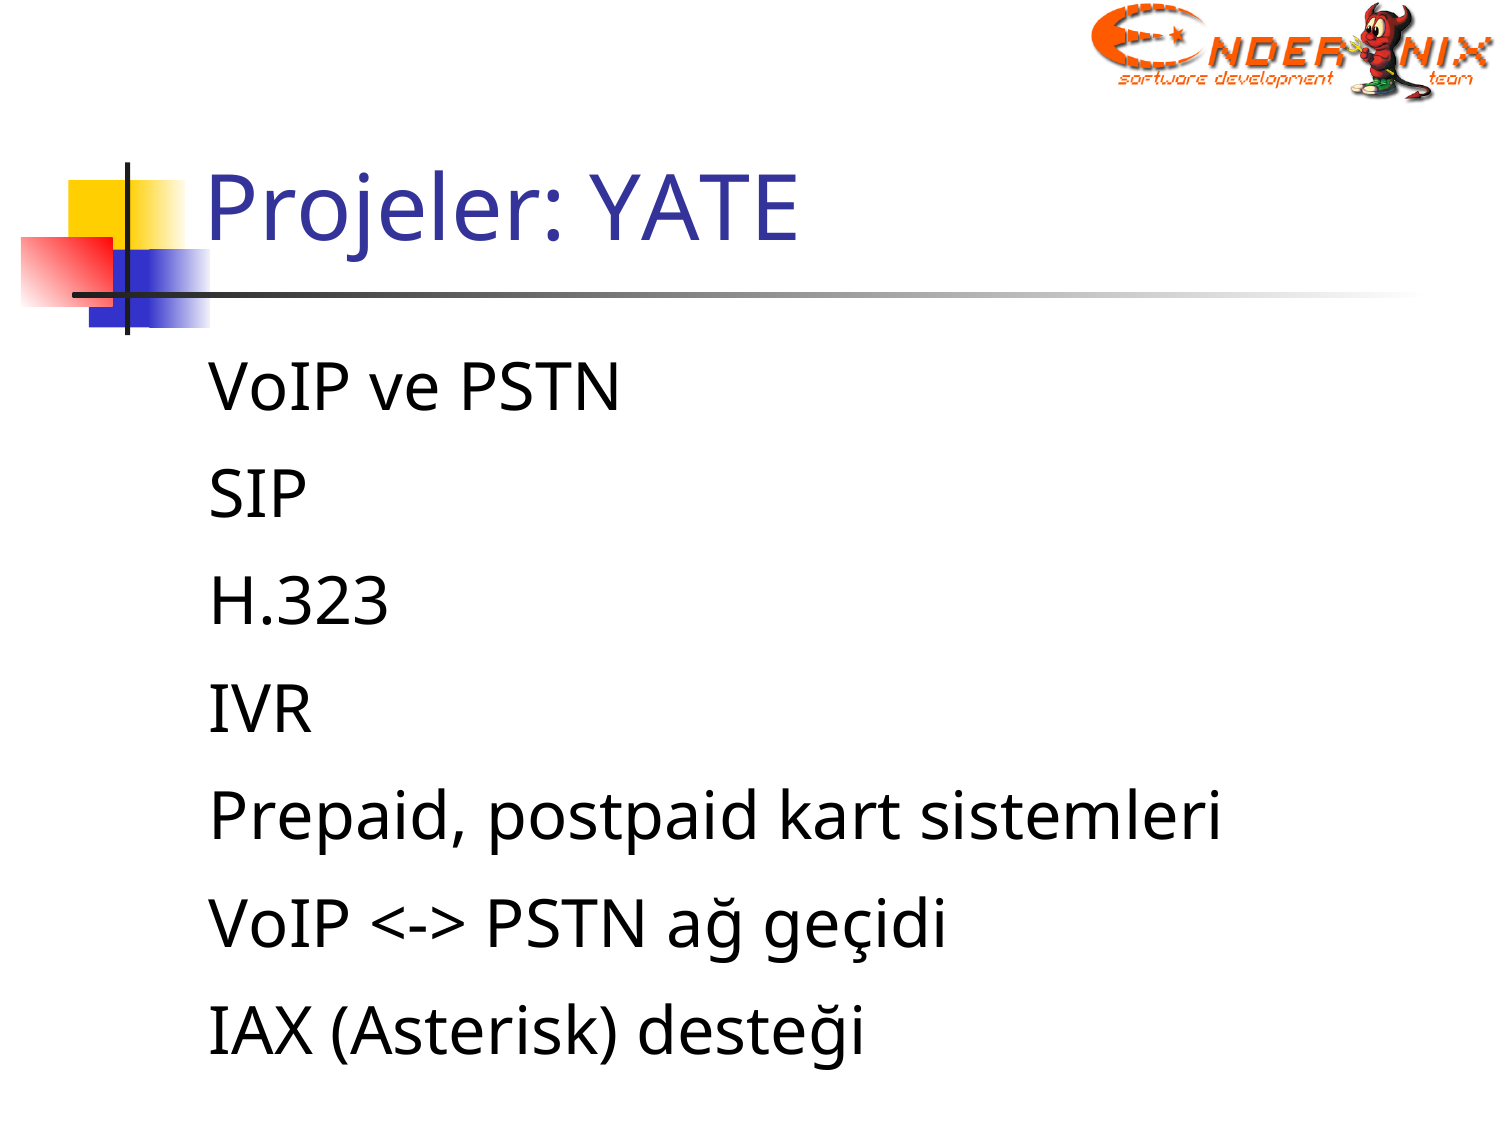

# Projeler: YATE
VoIP ve PSTN
SIP
H.323
IVR
Prepaid, postpaid kart sistemleri
VoIP <-> PSTN ağ geçidi
IAX (Asterisk) desteği